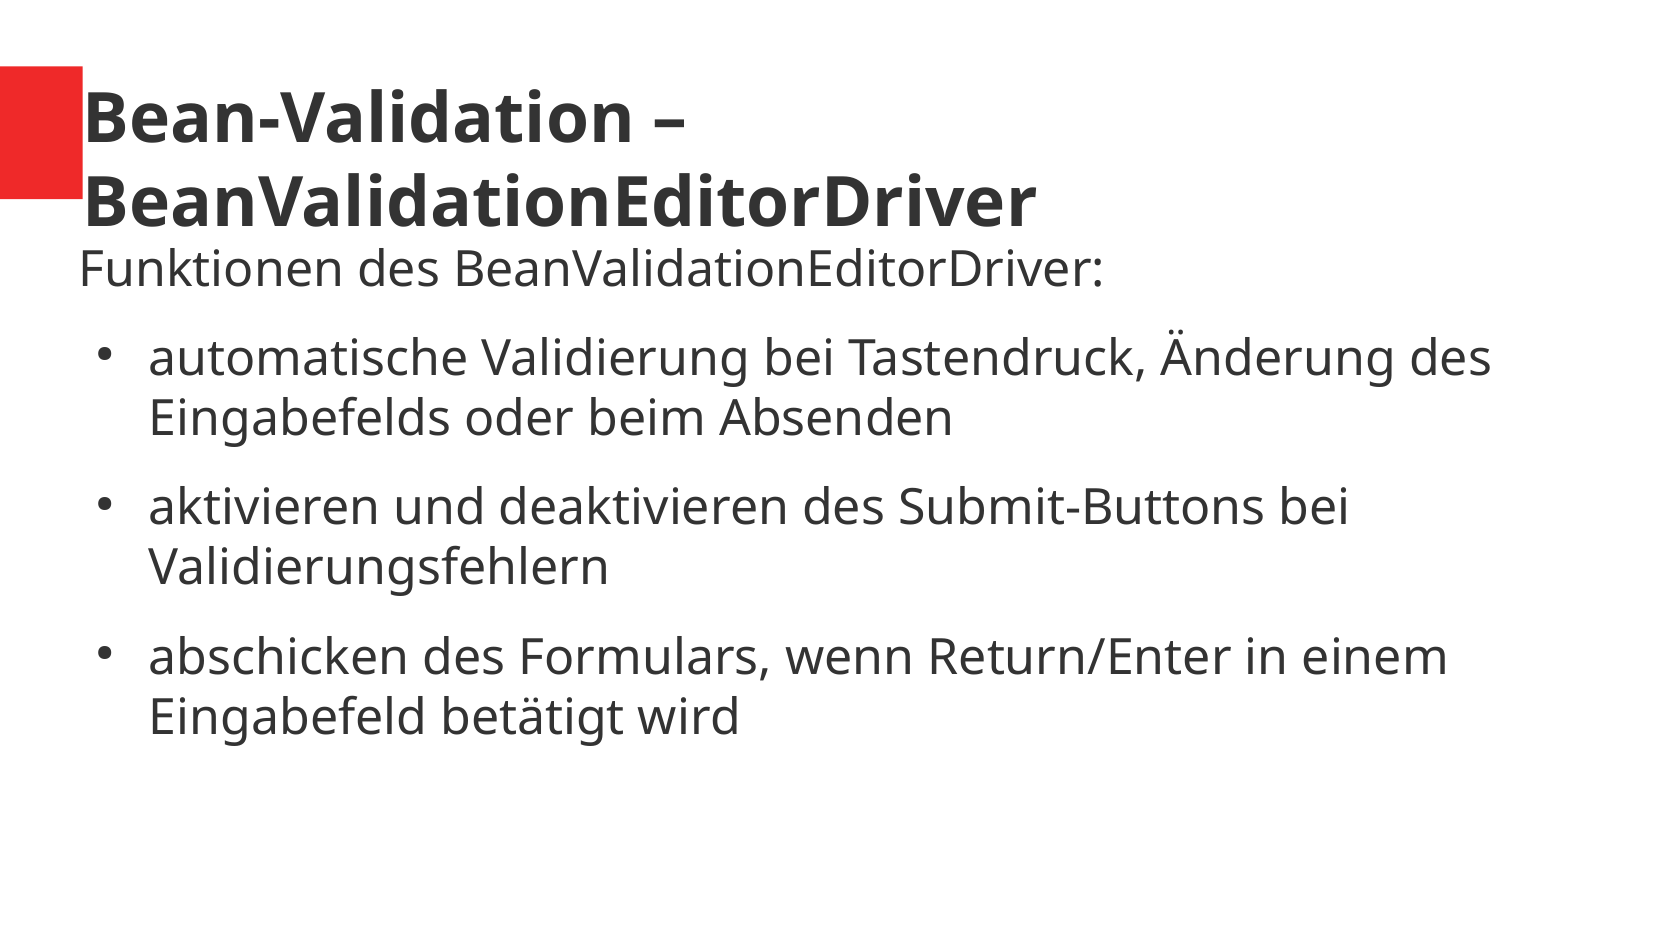

# Bean-Validation – BeanValidationEditorDriver
Funktionen des BeanValidationEditorDriver:
automatische Validierung bei Tastendruck, Änderung des Eingabefelds oder beim Absenden
aktivieren und deaktivieren des Submit-Buttons bei Validierungsfehlern
abschicken des Formulars, wenn Return/Enter in einem Eingabefeld betätigt wird